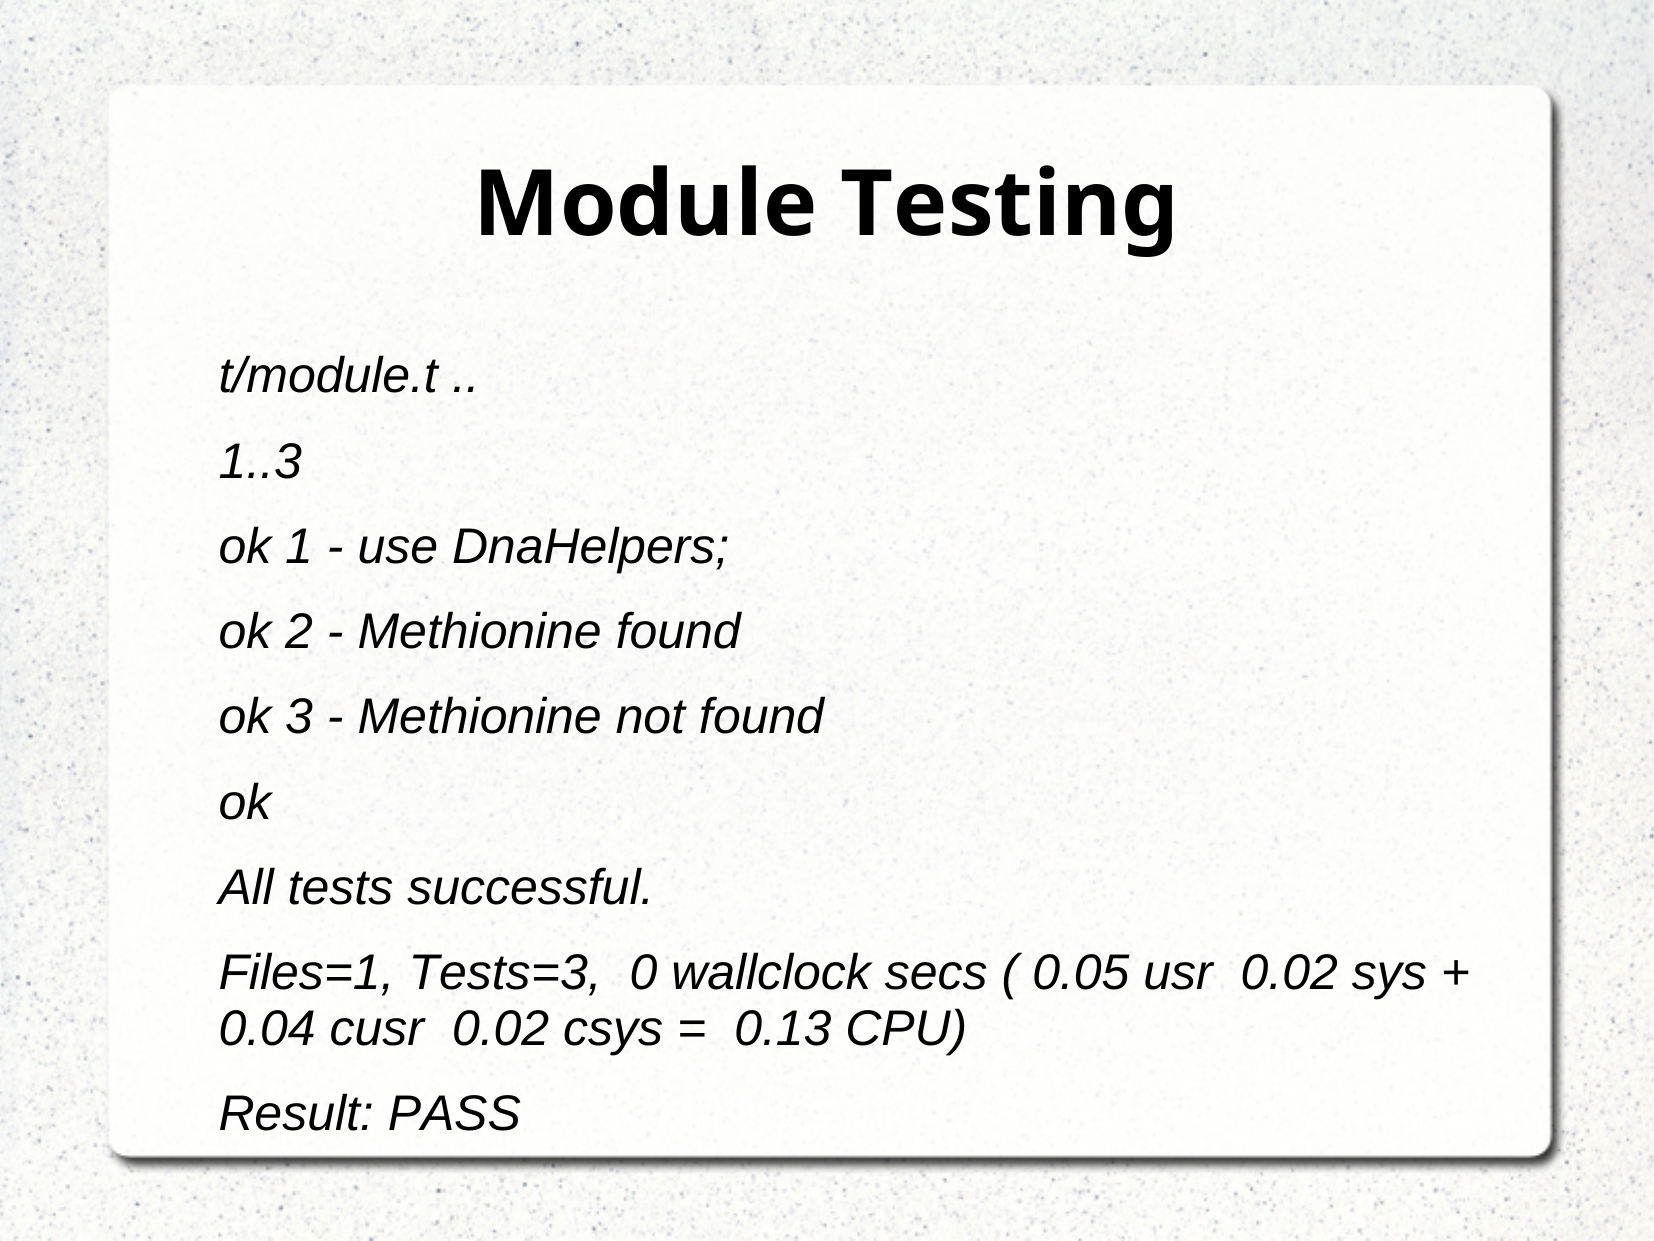

# Module Testing
t/module.t ..
1..3
ok 1 - use DnaHelpers;
ok 2 - Methionine found
ok 3 - Methionine not found
ok
All tests successful.
Files=1, Tests=3, 0 wallclock secs ( 0.05 usr 0.02 sys + 0.04 cusr 0.02 csys = 0.13 CPU)
Result: PASS